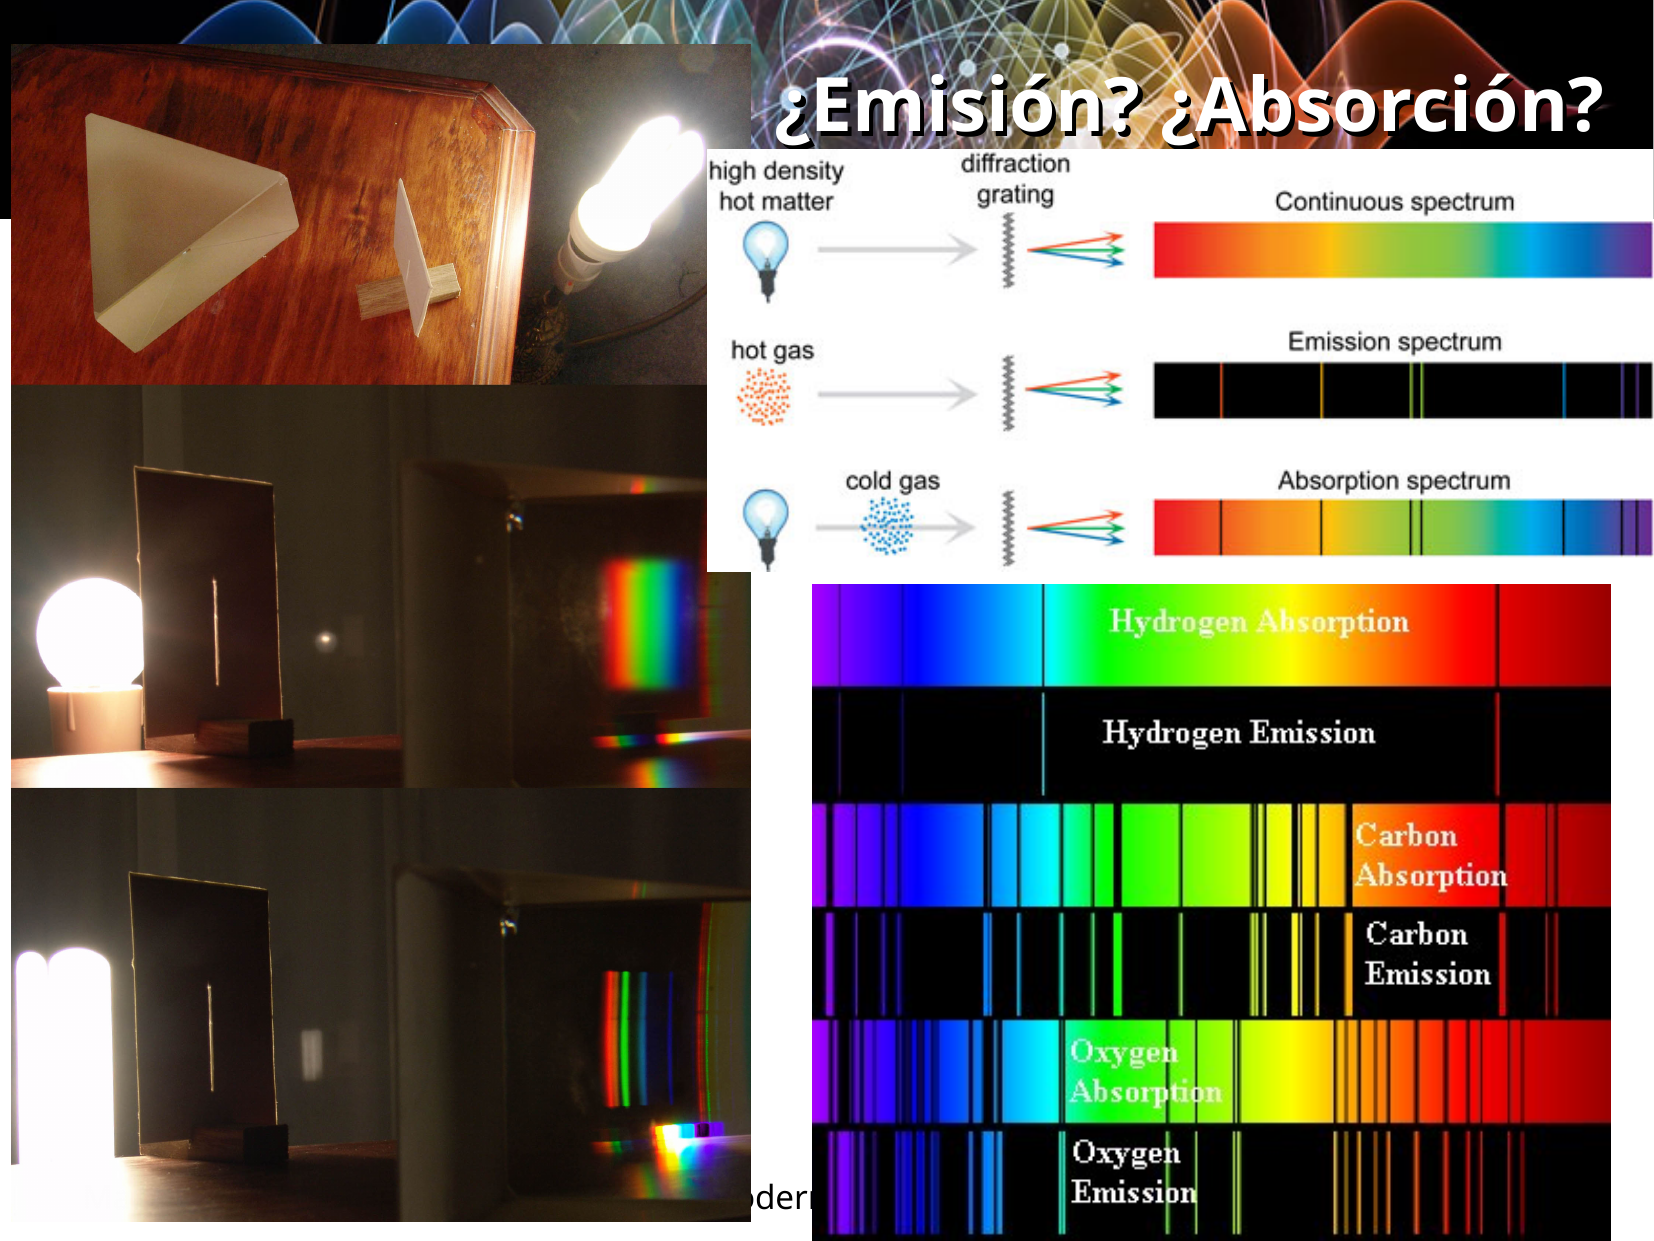

# ¿Emisión? ¿Absorción?
Mar 28, 2017
H. Asorey - Moderna A 2017 - U02C02
7